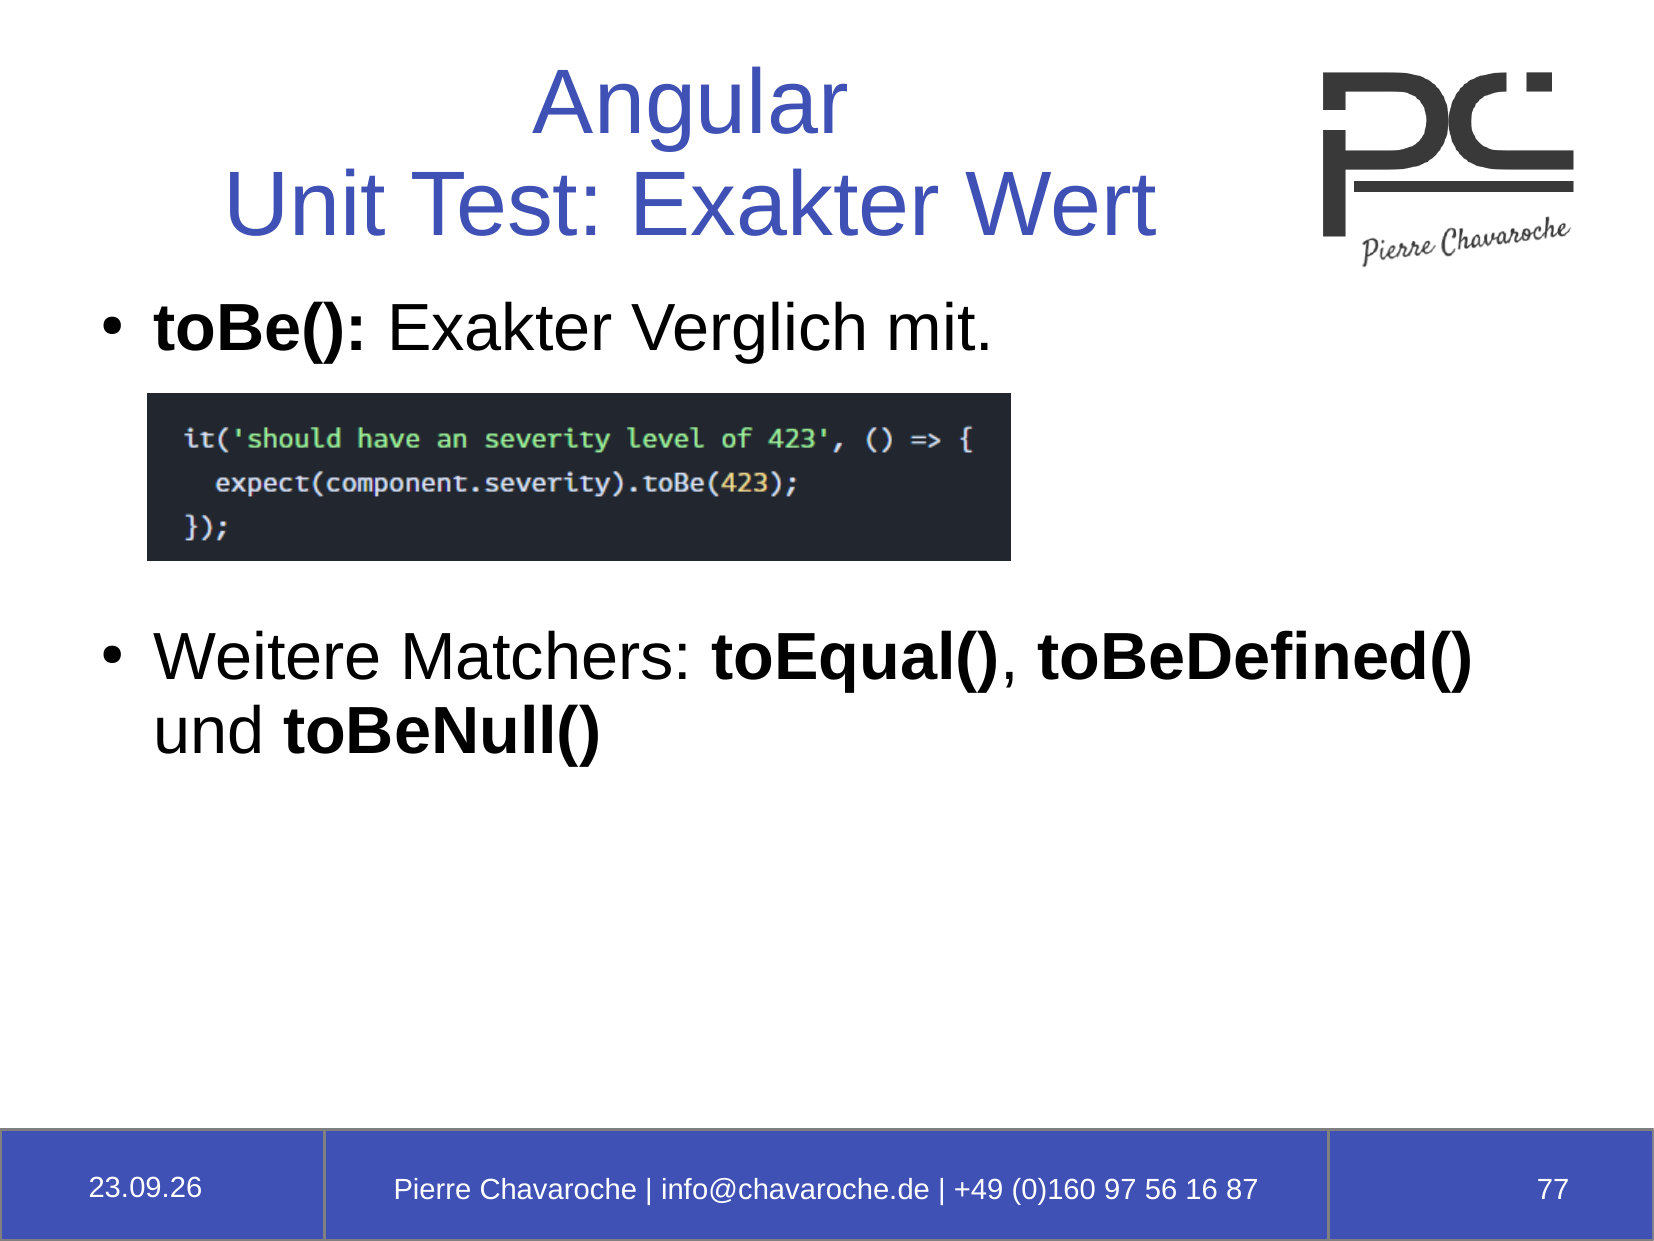

# Angular Unit Test: Exakter Wert
toBe(): Exakter Verglich mit.
Weitere Matchers: toEqual(), toBeDefined() und toBeNull()
Pierre Chavaroche | info@chavaroche.de | +49 (0)160 97 56 16 87
77